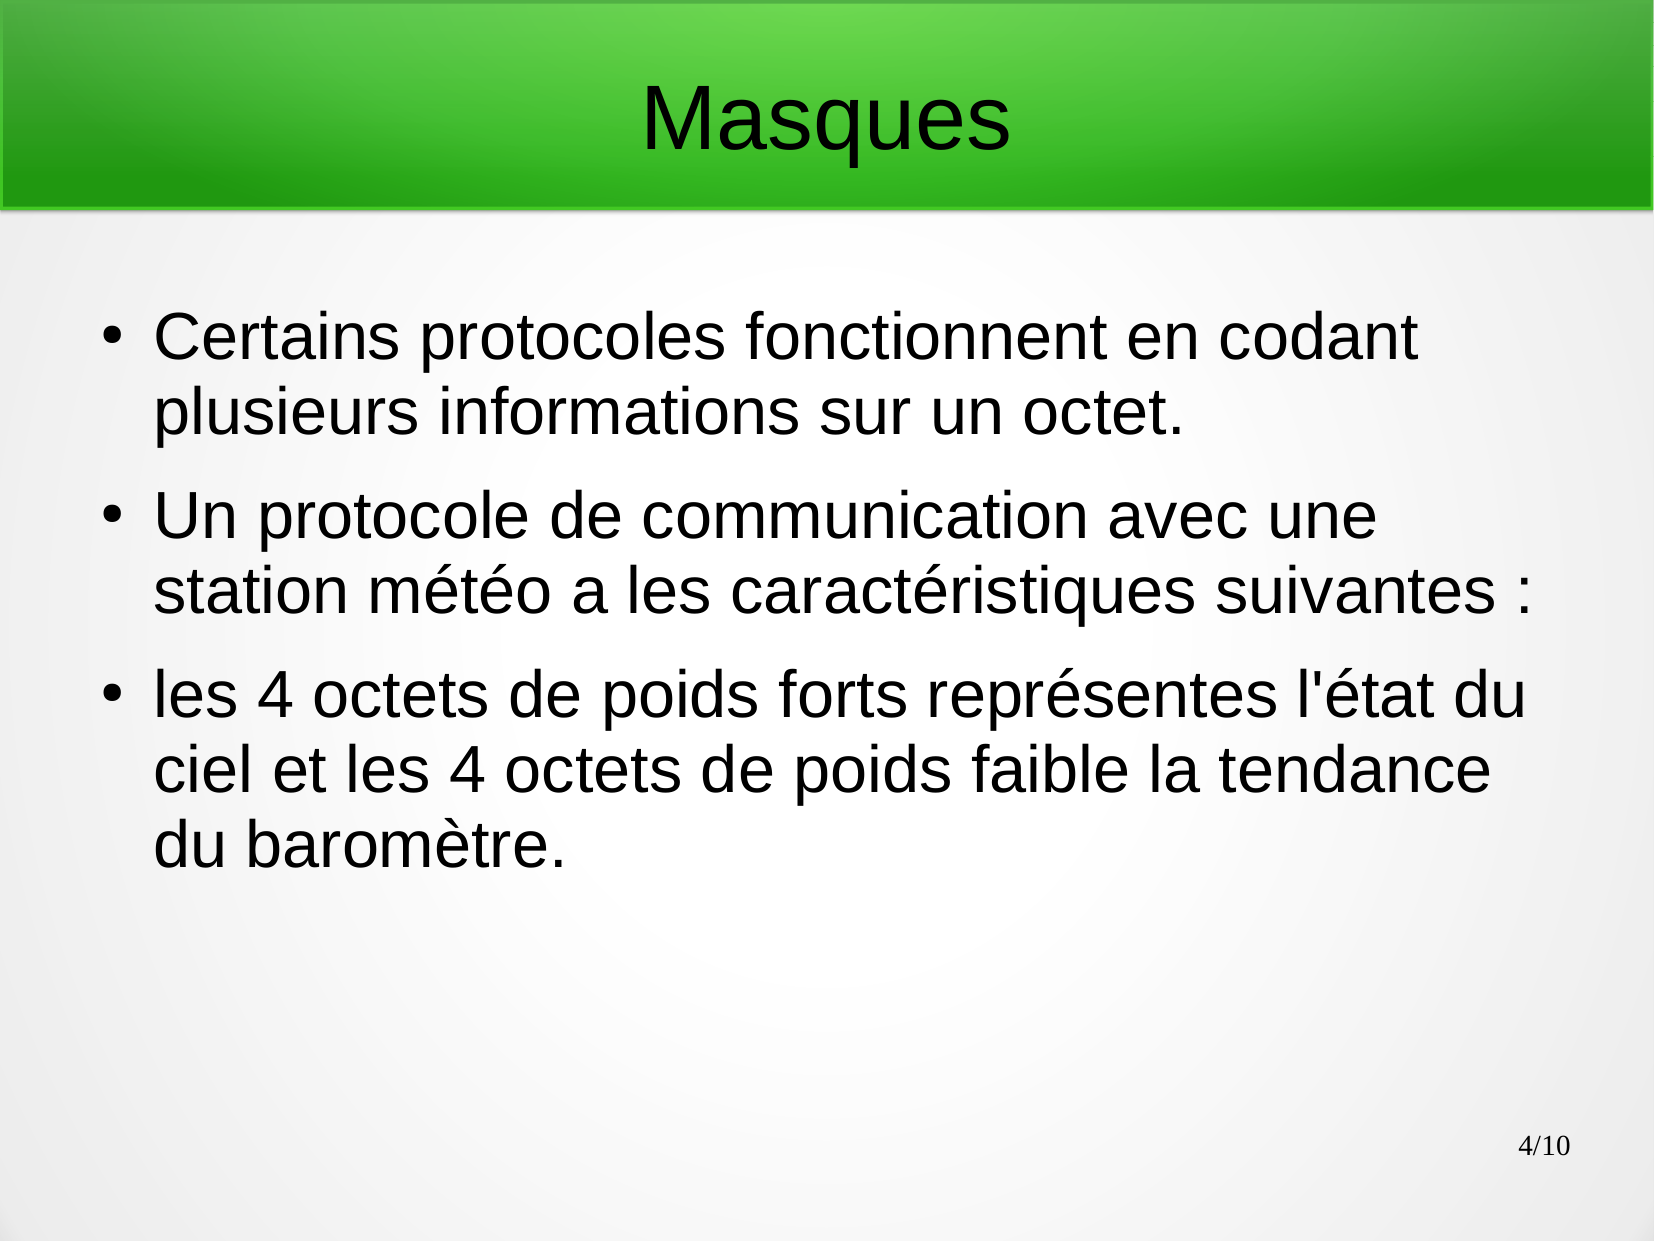

# Masques
Certains protocoles fonctionnent en codant plusieurs informations sur un octet.
Un protocole de communication avec une station météo a les caractéristiques suivantes :
les 4 octets de poids forts représentes l'état du ciel et les 4 octets de poids faible la tendance du baromètre.
4